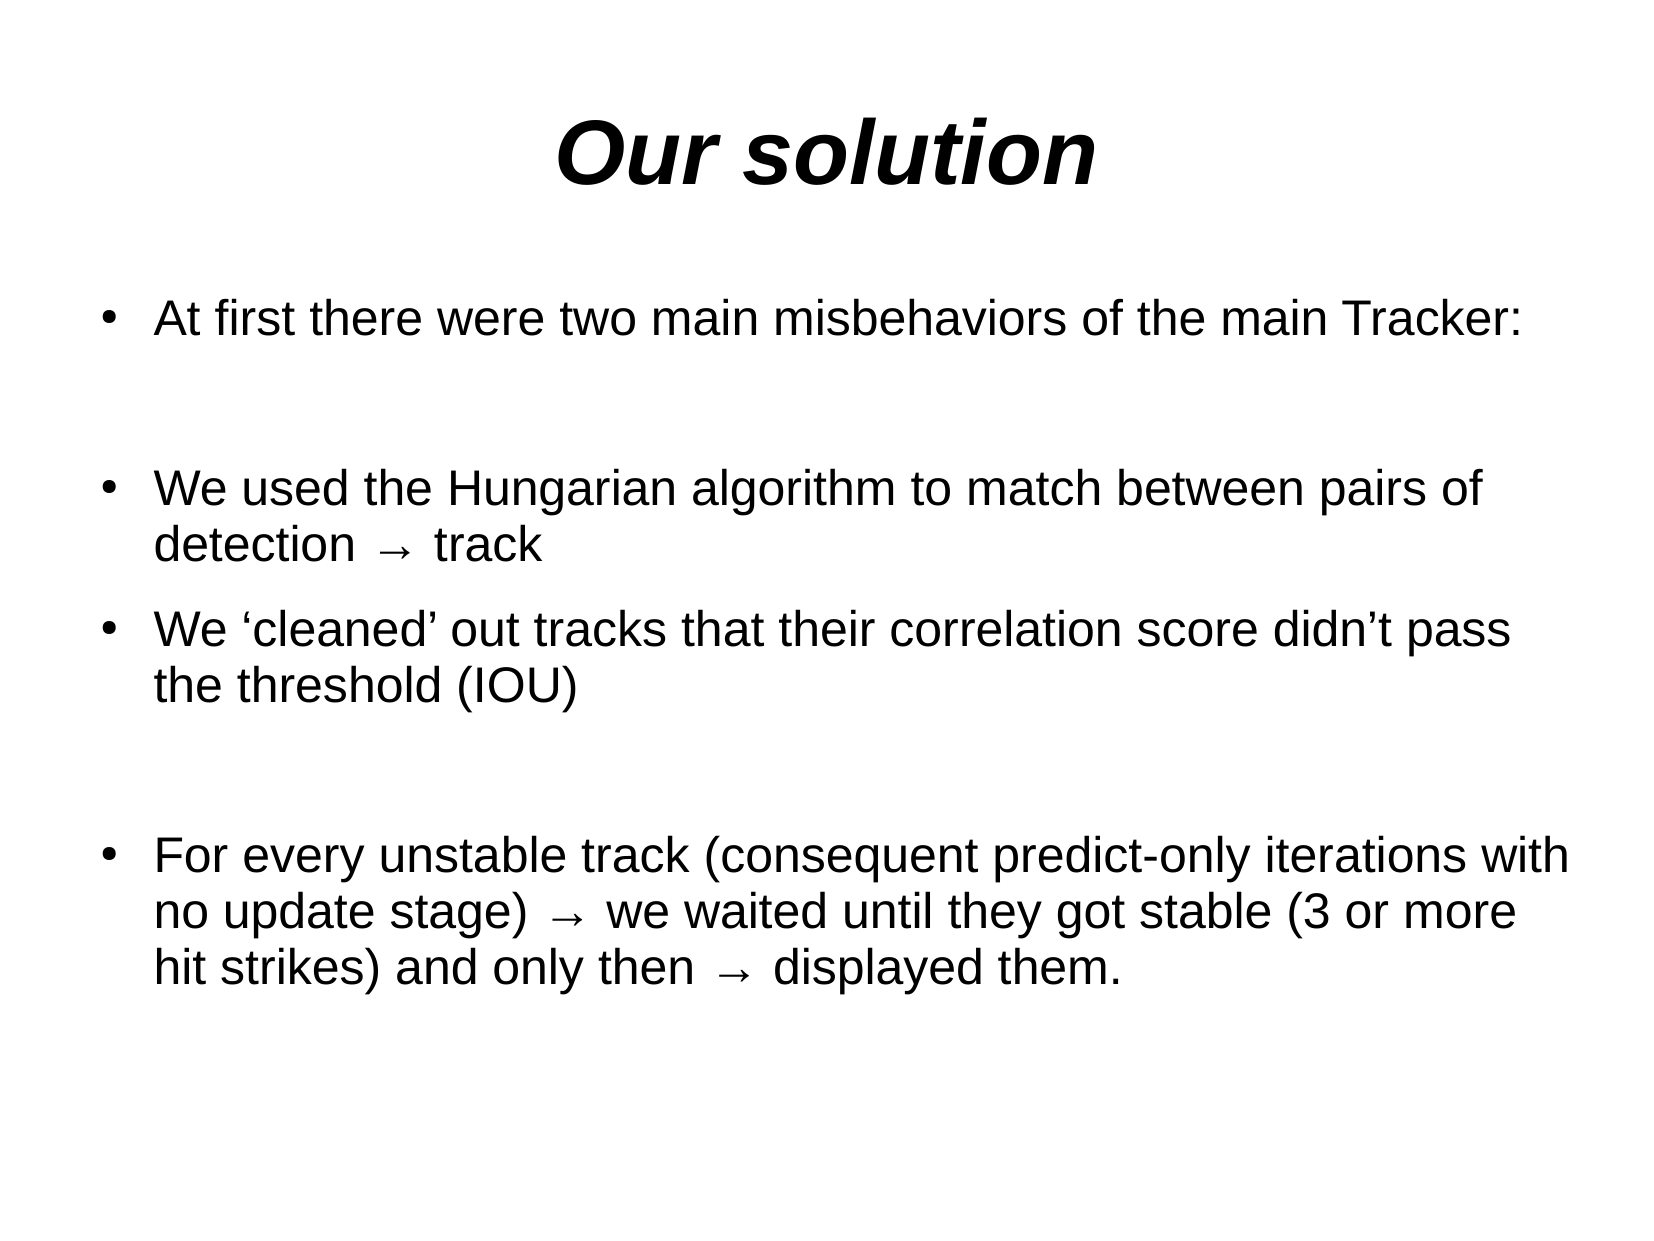

# Our solution
At first there were two main misbehaviors of the main Tracker:
We used the Hungarian algorithm to match between pairs of detection → track
We ‘cleaned’ out tracks that their correlation score didn’t pass the threshold (IOU)
For every unstable track (consequent predict-only iterations with no update stage) → we waited until they got stable (3 or more hit strikes) and only then → displayed them.